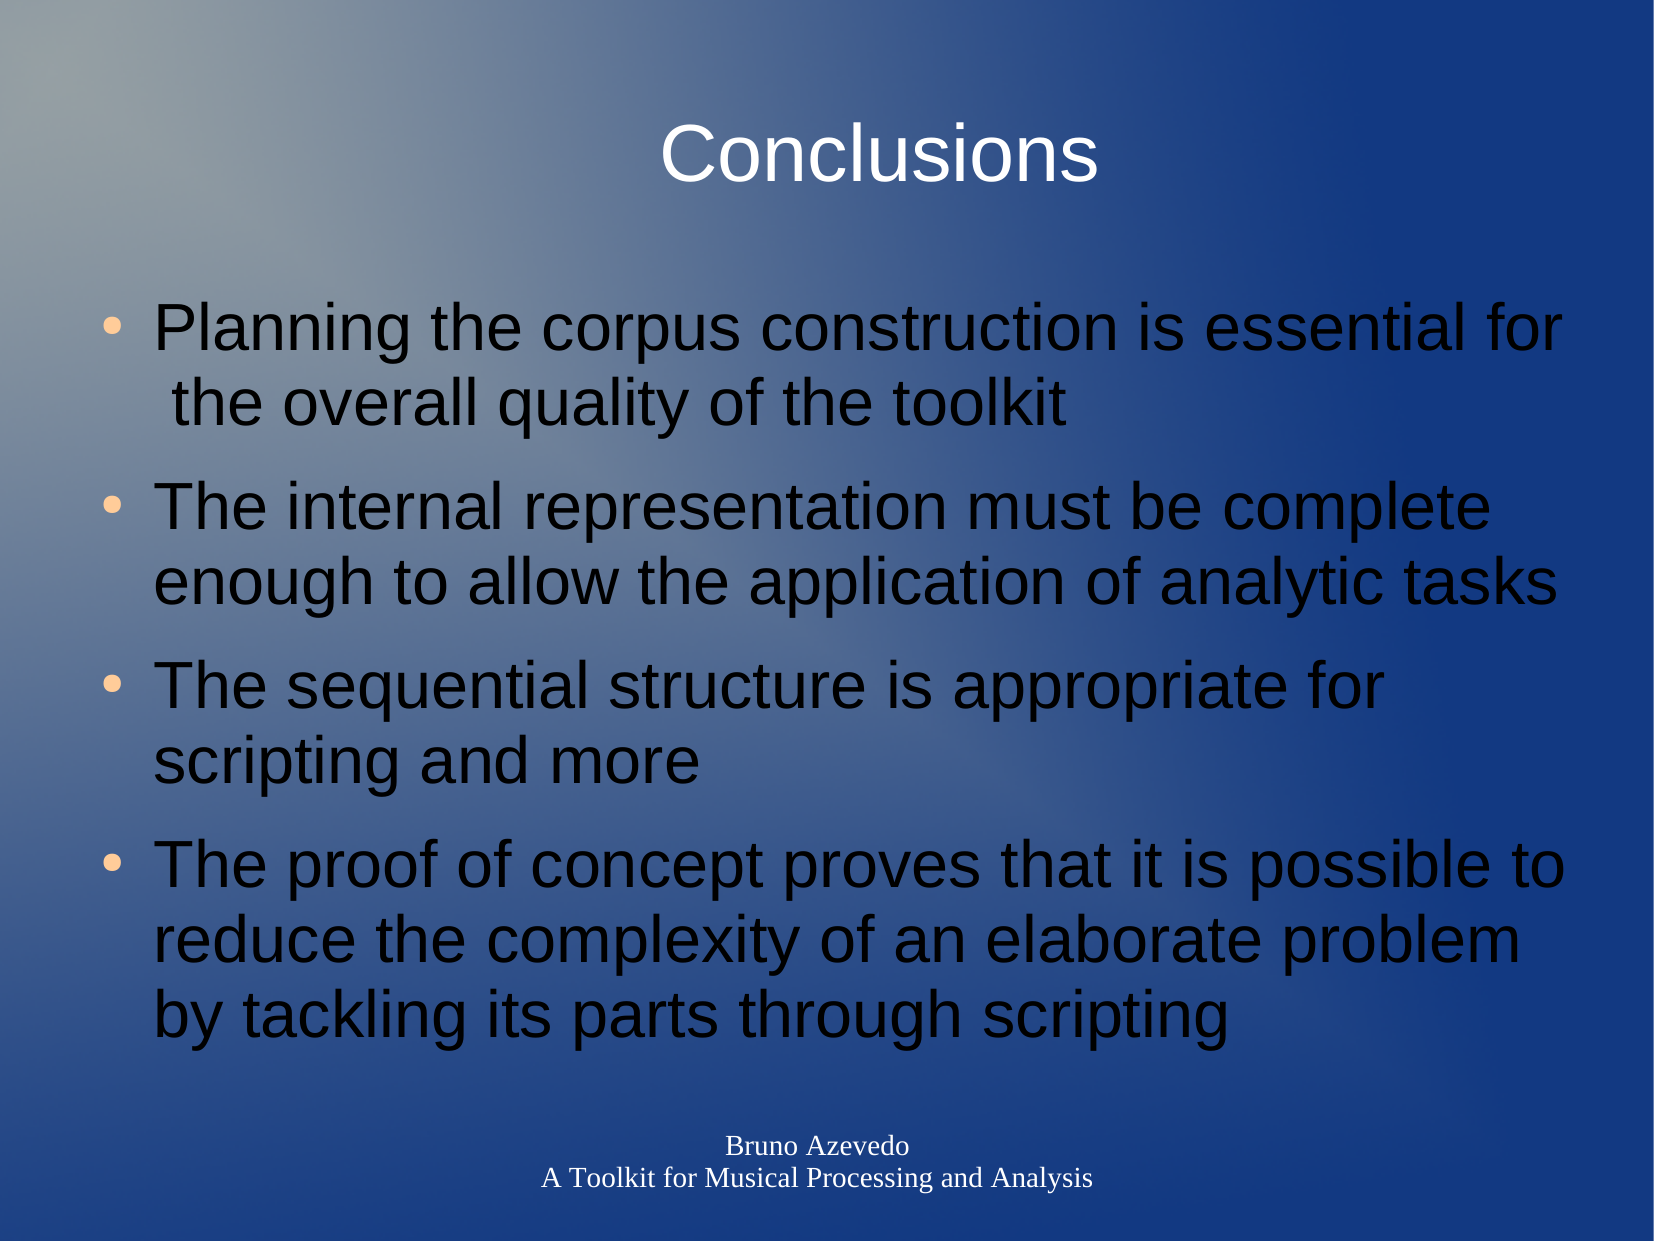

# Conclusions
Planning the corpus construction is essential for the overall quality of the toolkit
The internal representation must be complete enough to allow the application of analytic tasks
The sequential structure is appropriate for scripting and more
The proof of concept proves that it is possible to reduce the complexity of an elaborate problem by tackling its parts through scripting